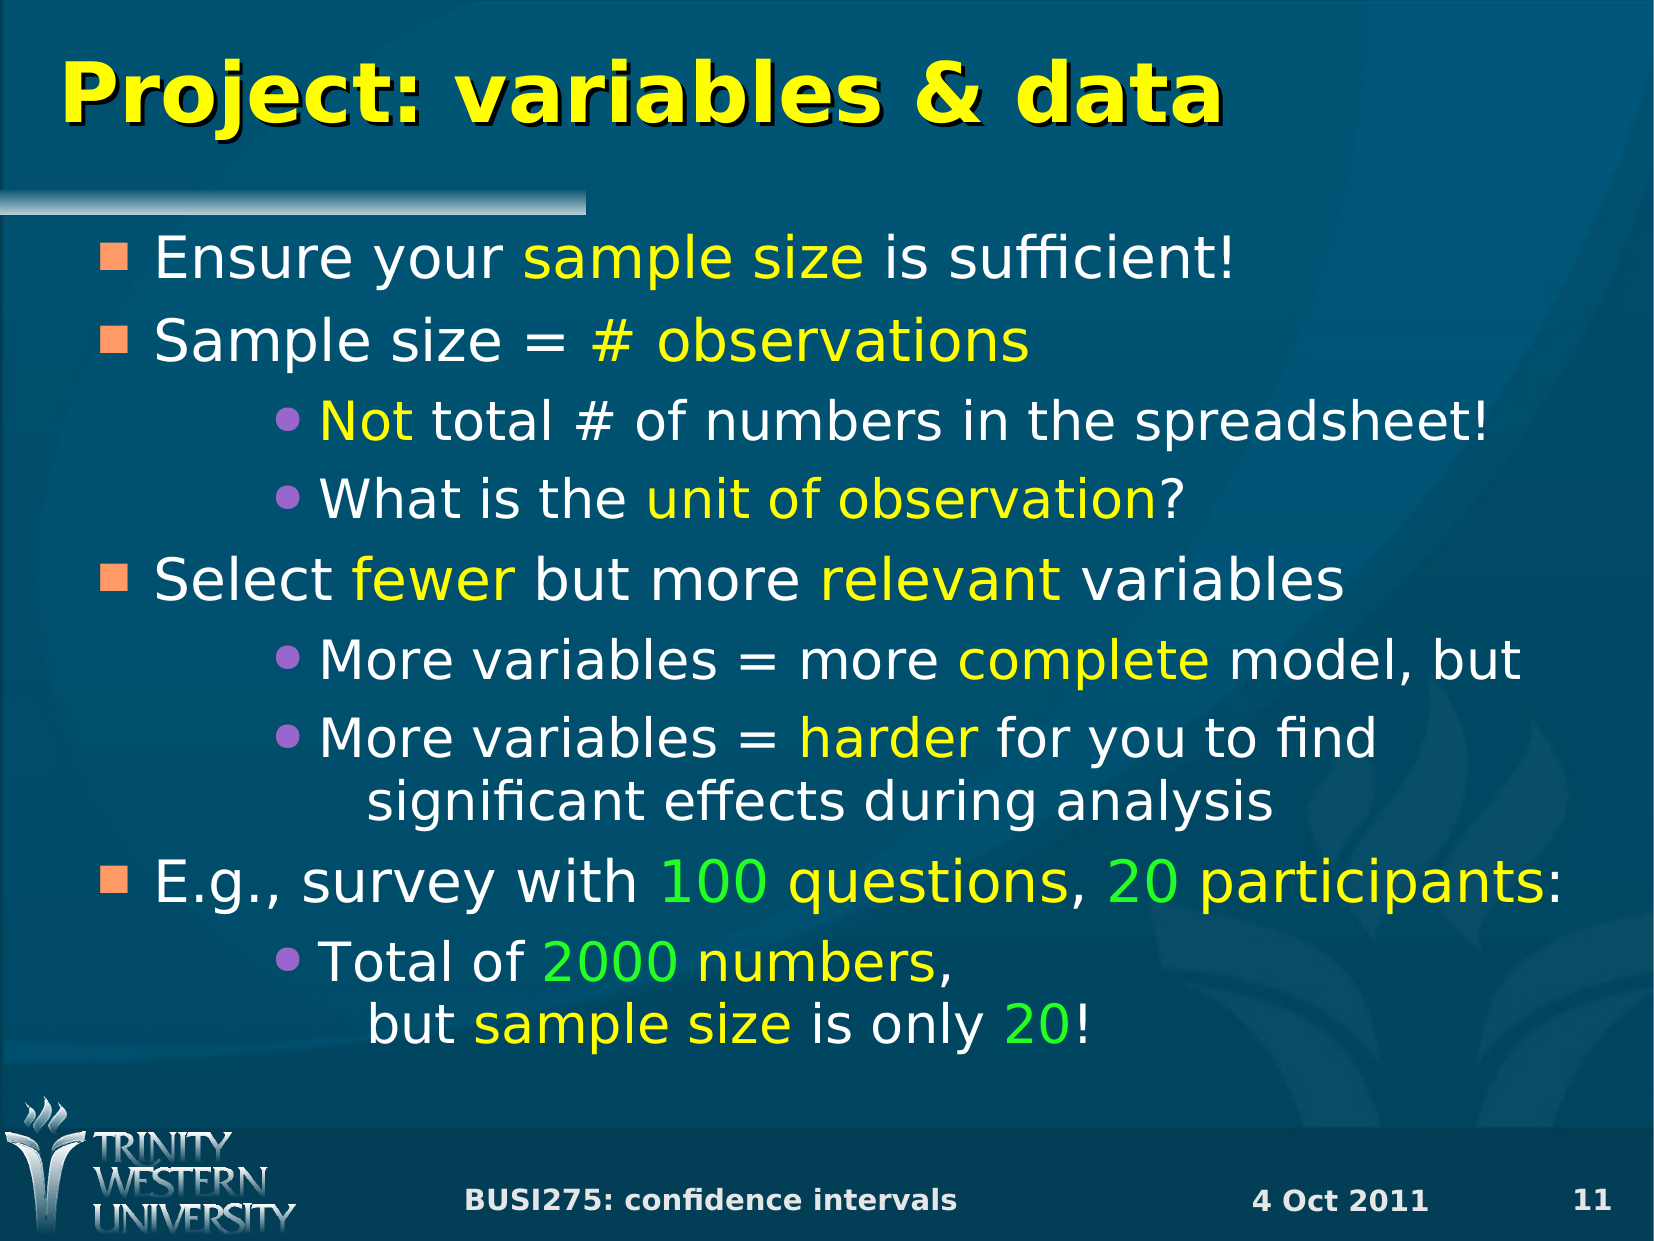

# Project: variables & data
Ensure your sample size is sufficient!
Sample size = # observations
Not total # of numbers in the spreadsheet!
What is the unit of observation?
Select fewer but more relevant variables
More variables = more complete model, but
More variables = harder for you to find significant effects during analysis
E.g., survey with 100 questions, 20 participants:
Total of 2000 numbers,
but sample size is only 20!
BUSI275: confidence intervals
4 Oct 2011
11